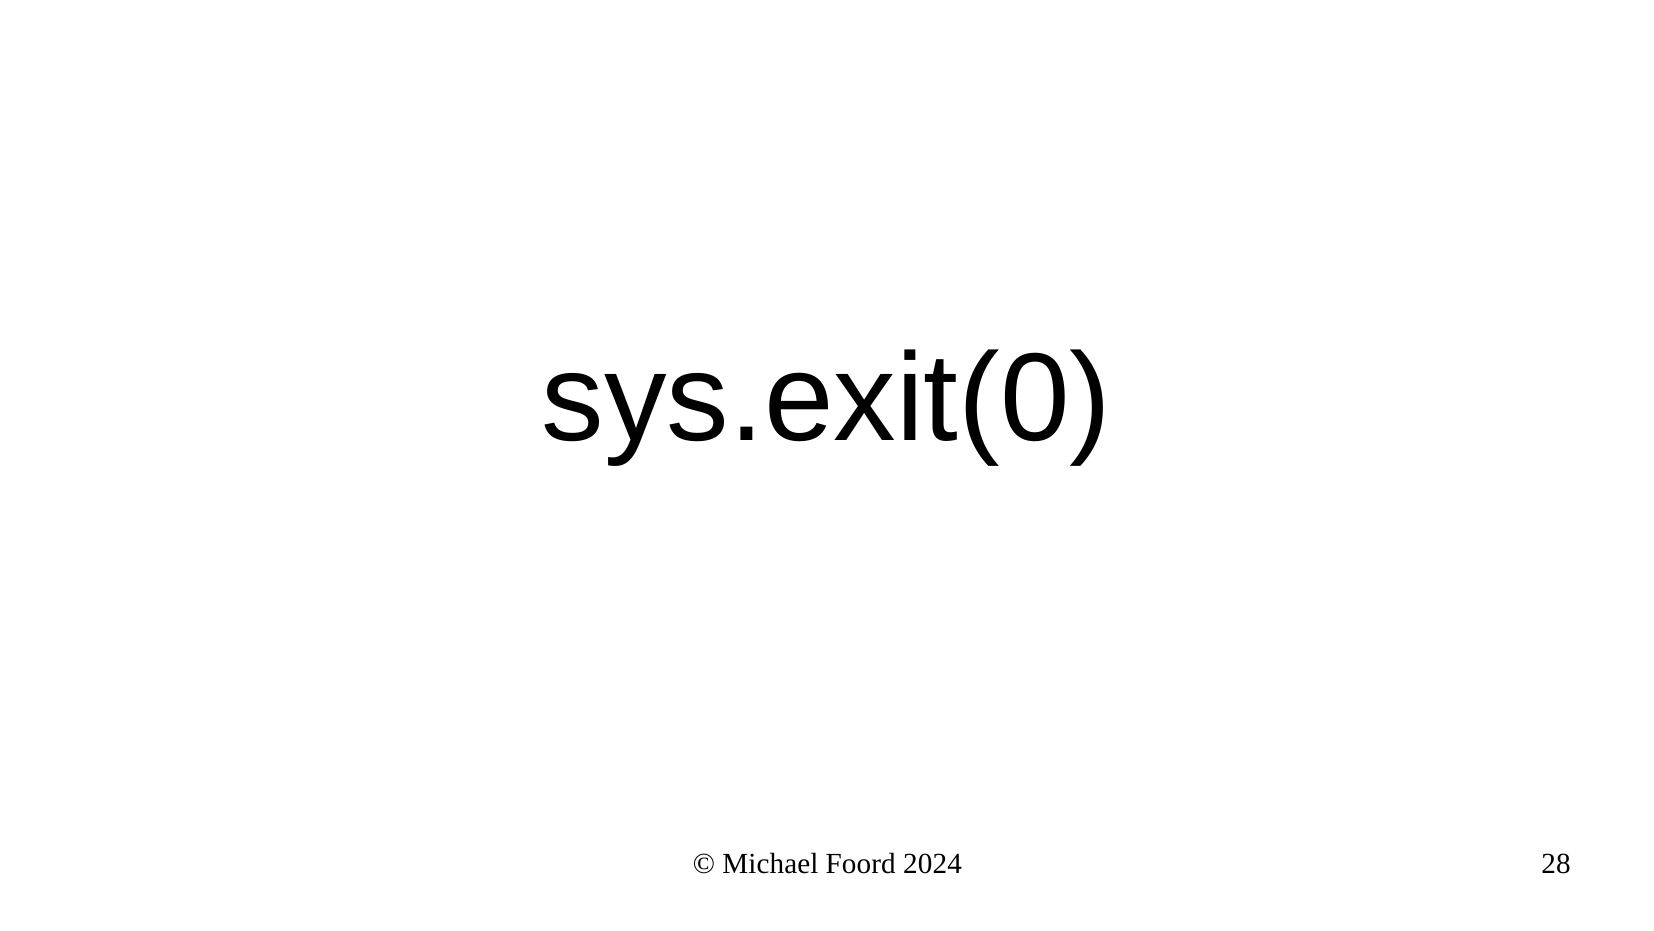

# sys.exit(0)
© Michael Foord 2024
28